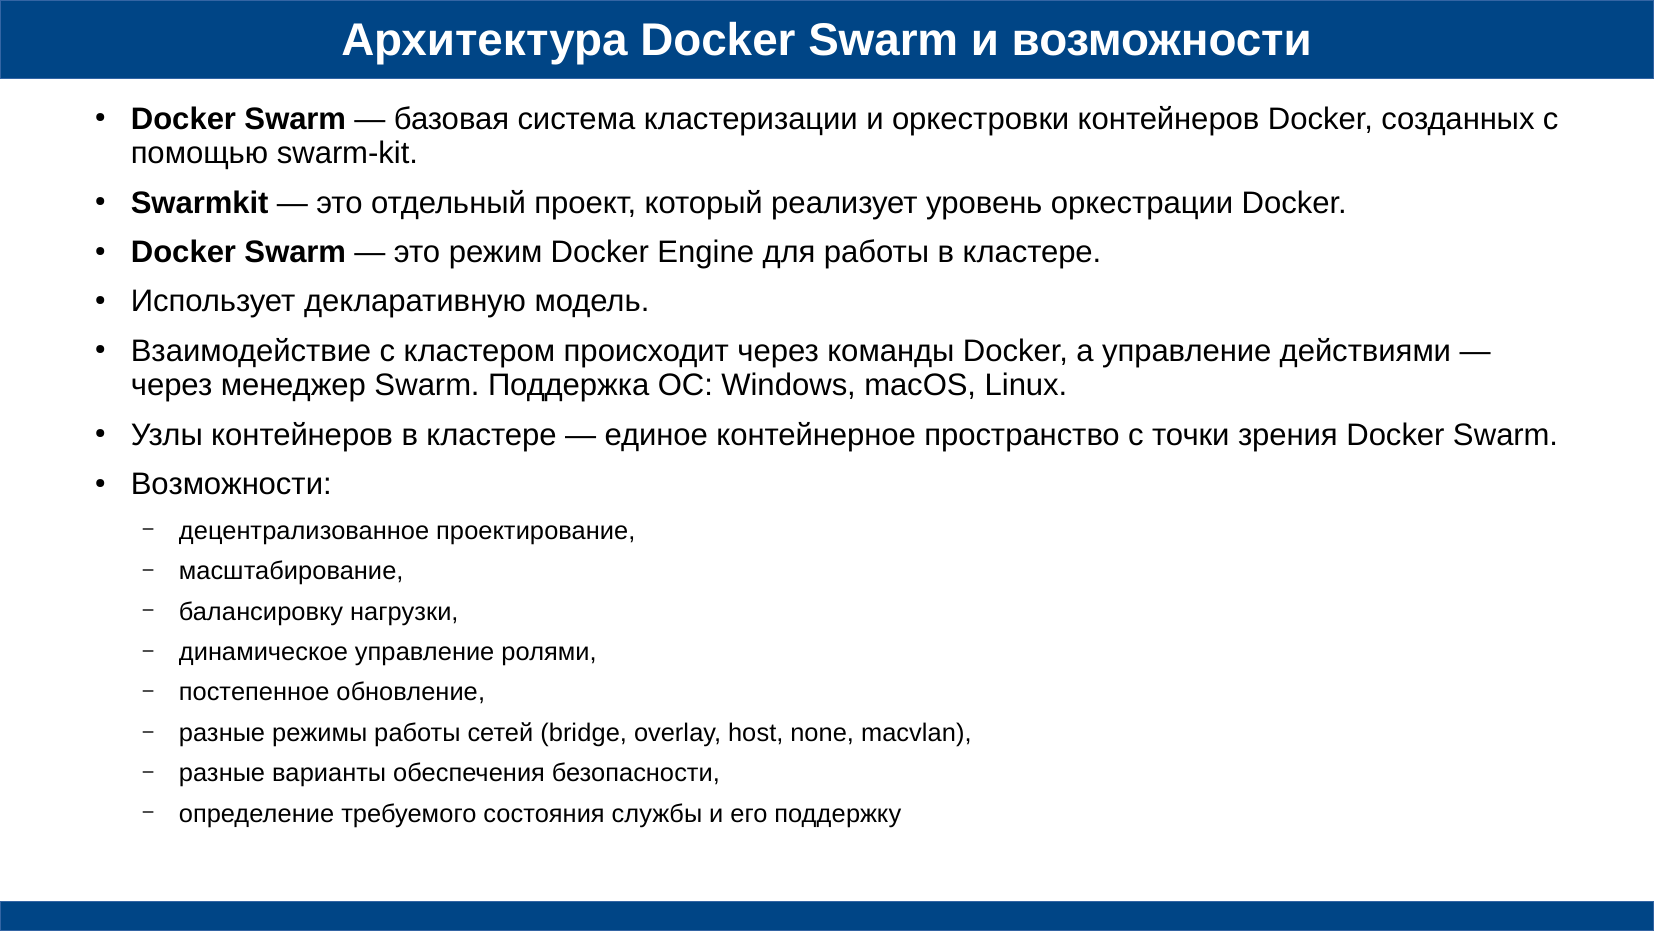

# Архитектура Docker Swarm и возможности
Docker Swarm — базовая система кластеризации и оркестровки контейнеров Docker, созданных с помощью swarm-kit.
Swarmkit — это отдельный проект, который реализует уровень оркестрации Docker.
Docker Swarm — это режим Docker Engine для работы в кластере.
Использует декларативную модель.
Взаимодействие с кластером происходит через команды Docker, а управление действиями — через менеджер Swarm. Поддержка ОС: Windows, macOS, Linux.
Узлы контейнеров в кластере — единое контейнерное пространство с точки зрения Docker Swarm.
Возможности:
децентрализованное проектирование,
масштабирование,
балансировку нагрузки,
динамическое управление ролями,
постепенное обновление,
разные режимы работы сетей (bridge, overlay, host, none, macvlan),
разные варианты обеспечения безопасности,
определение требуемого состояния службы и его поддержку